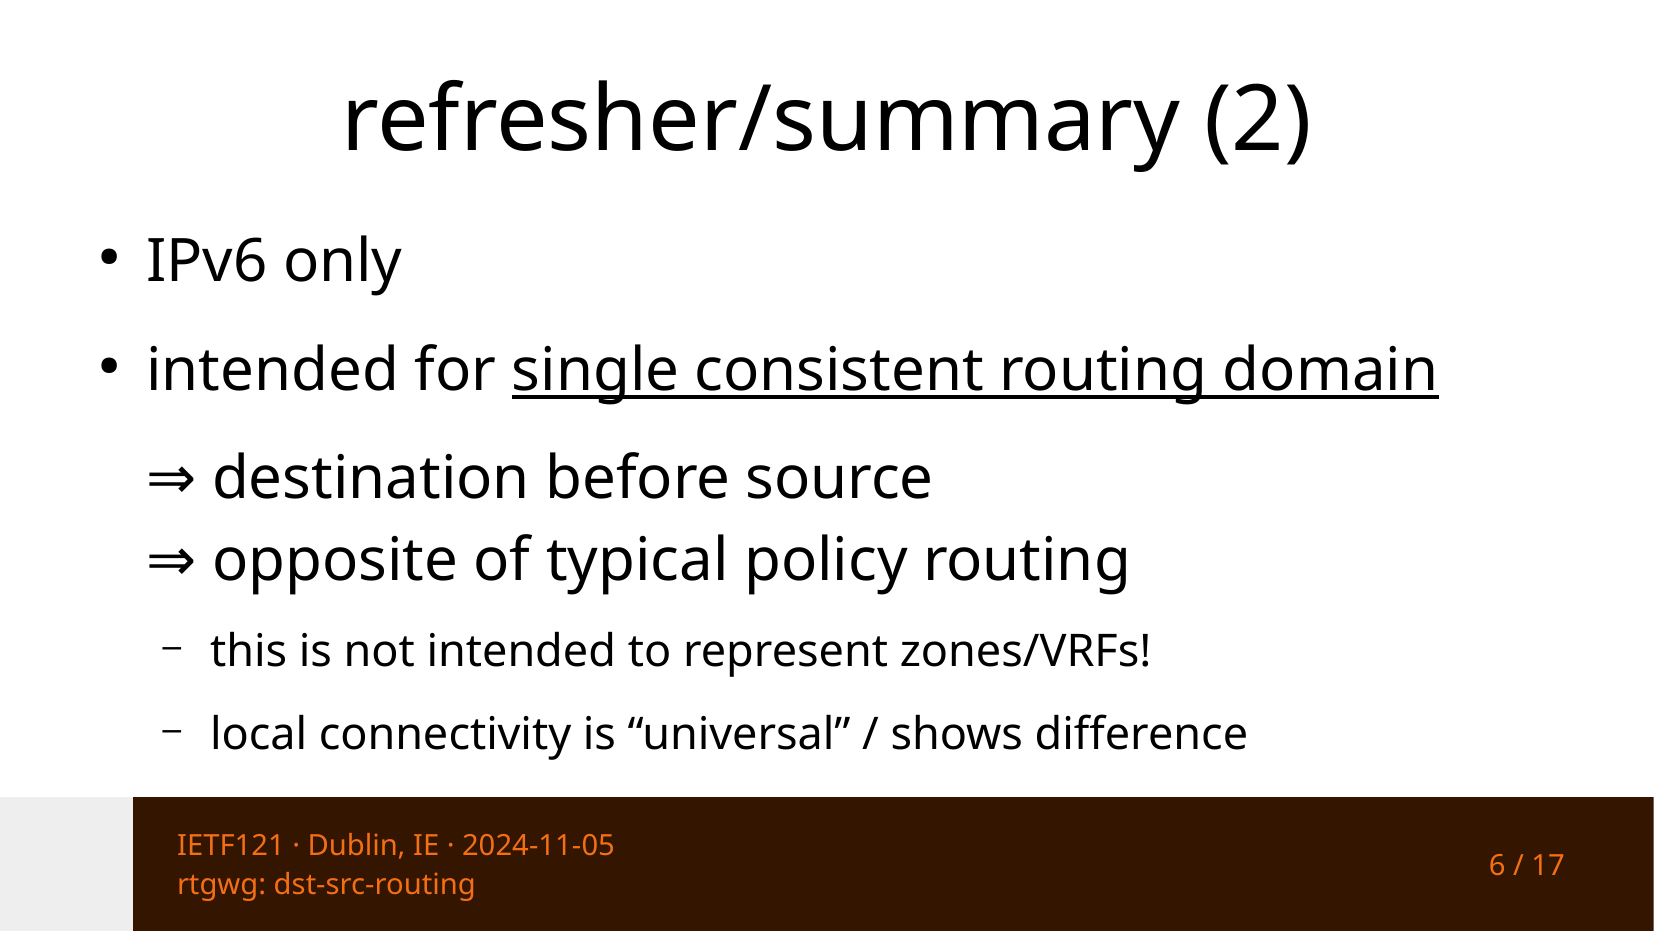

# refresher/summary (2)
IPv6 only
intended for single consistent routing domain
⇒ destination before source
⇒ opposite of typical policy routing
this is not intended to represent zones/VRFs!
local connectivity is “universal” / shows difference
SiNOG7 · Ljubljana
6